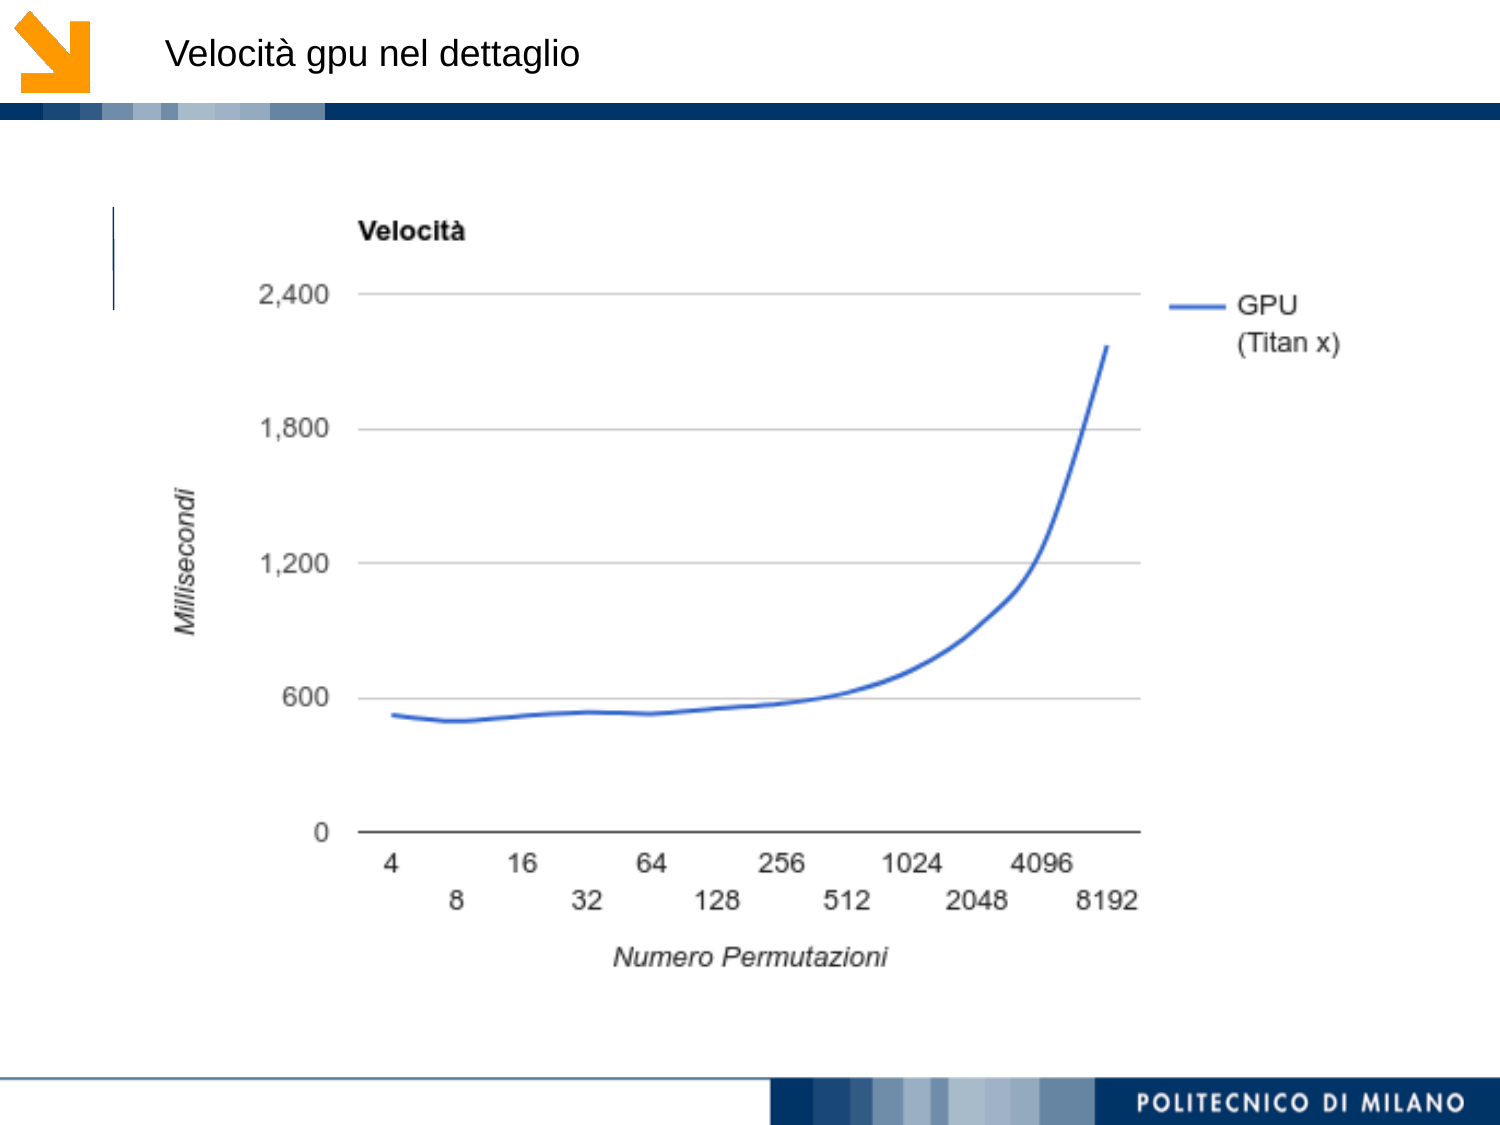

Velocità gpu nel dettaglio
POLITECNICO DI MILANO